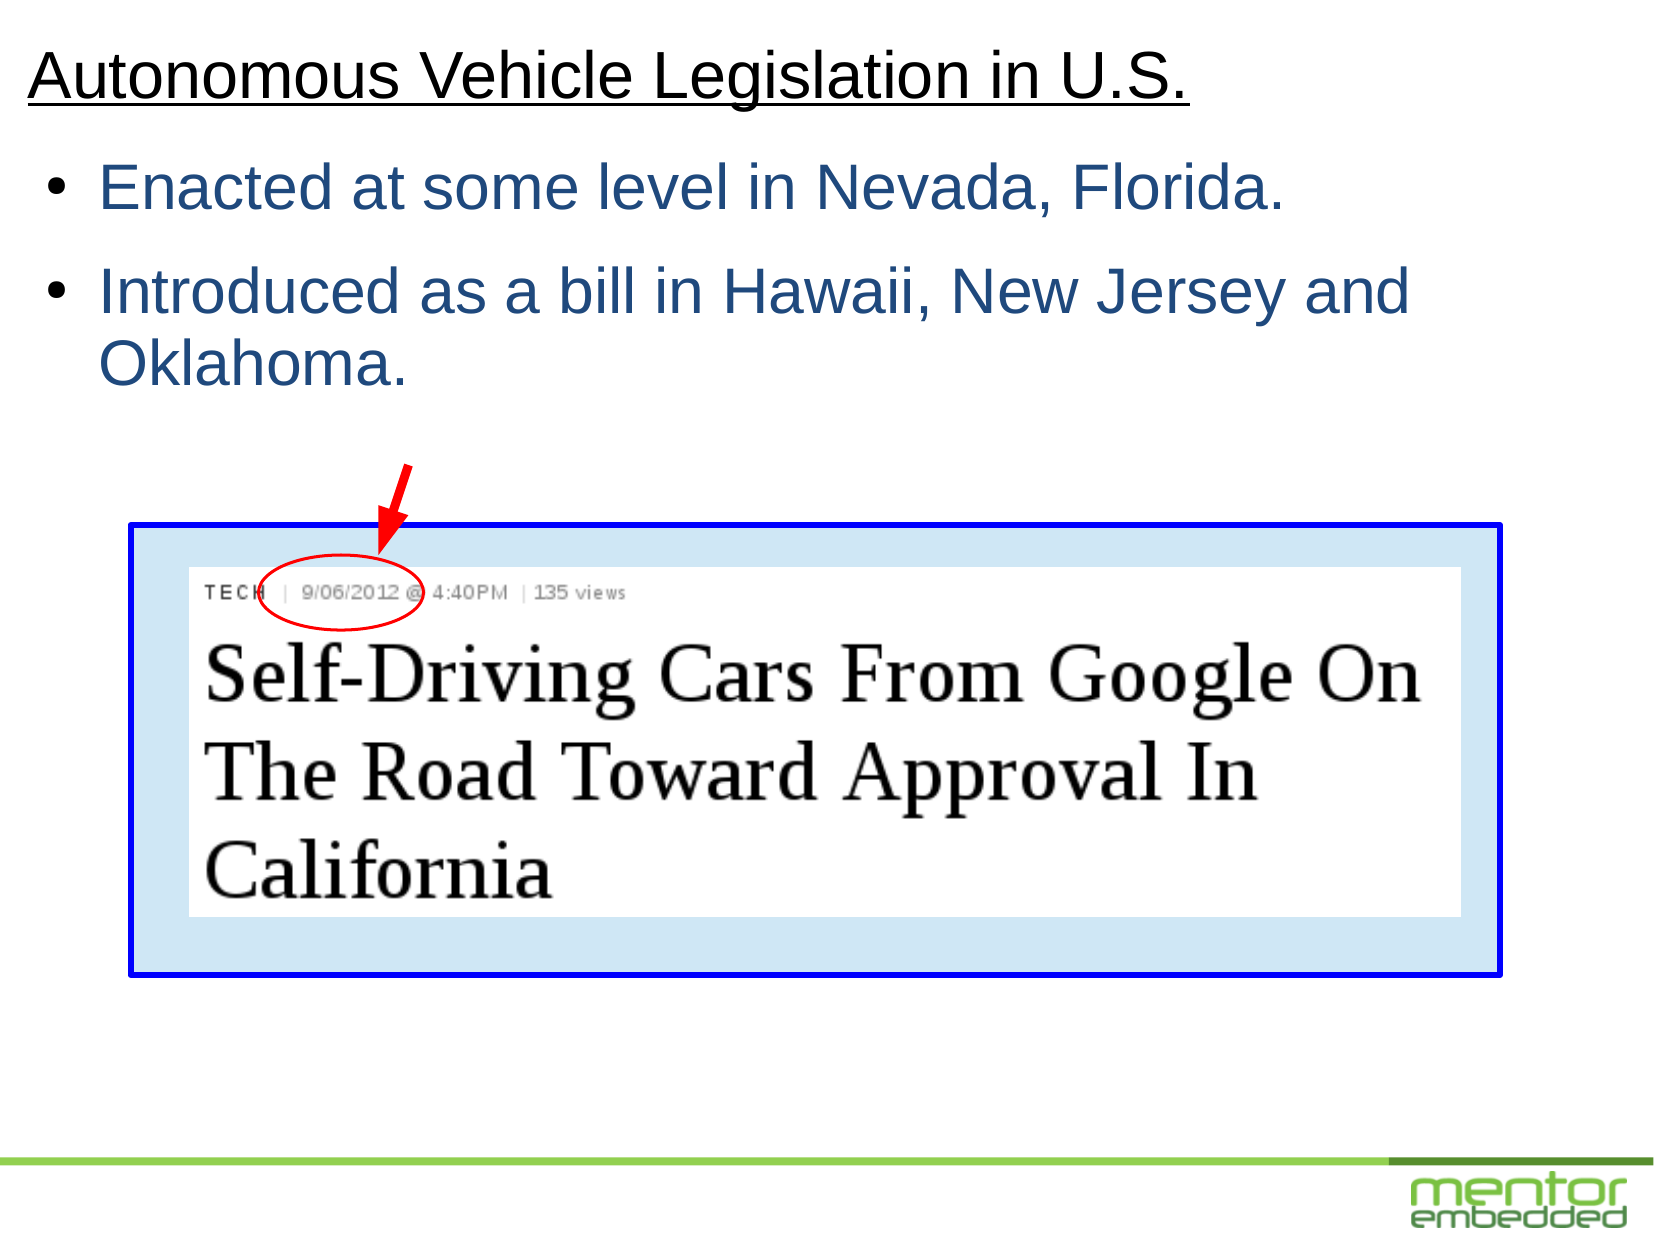

# Autonomous Vehicle Legislation in U.S.
Enacted at some level in Nevada, Florida.
Introduced as a bill in Hawaii, New Jersey and Oklahoma.